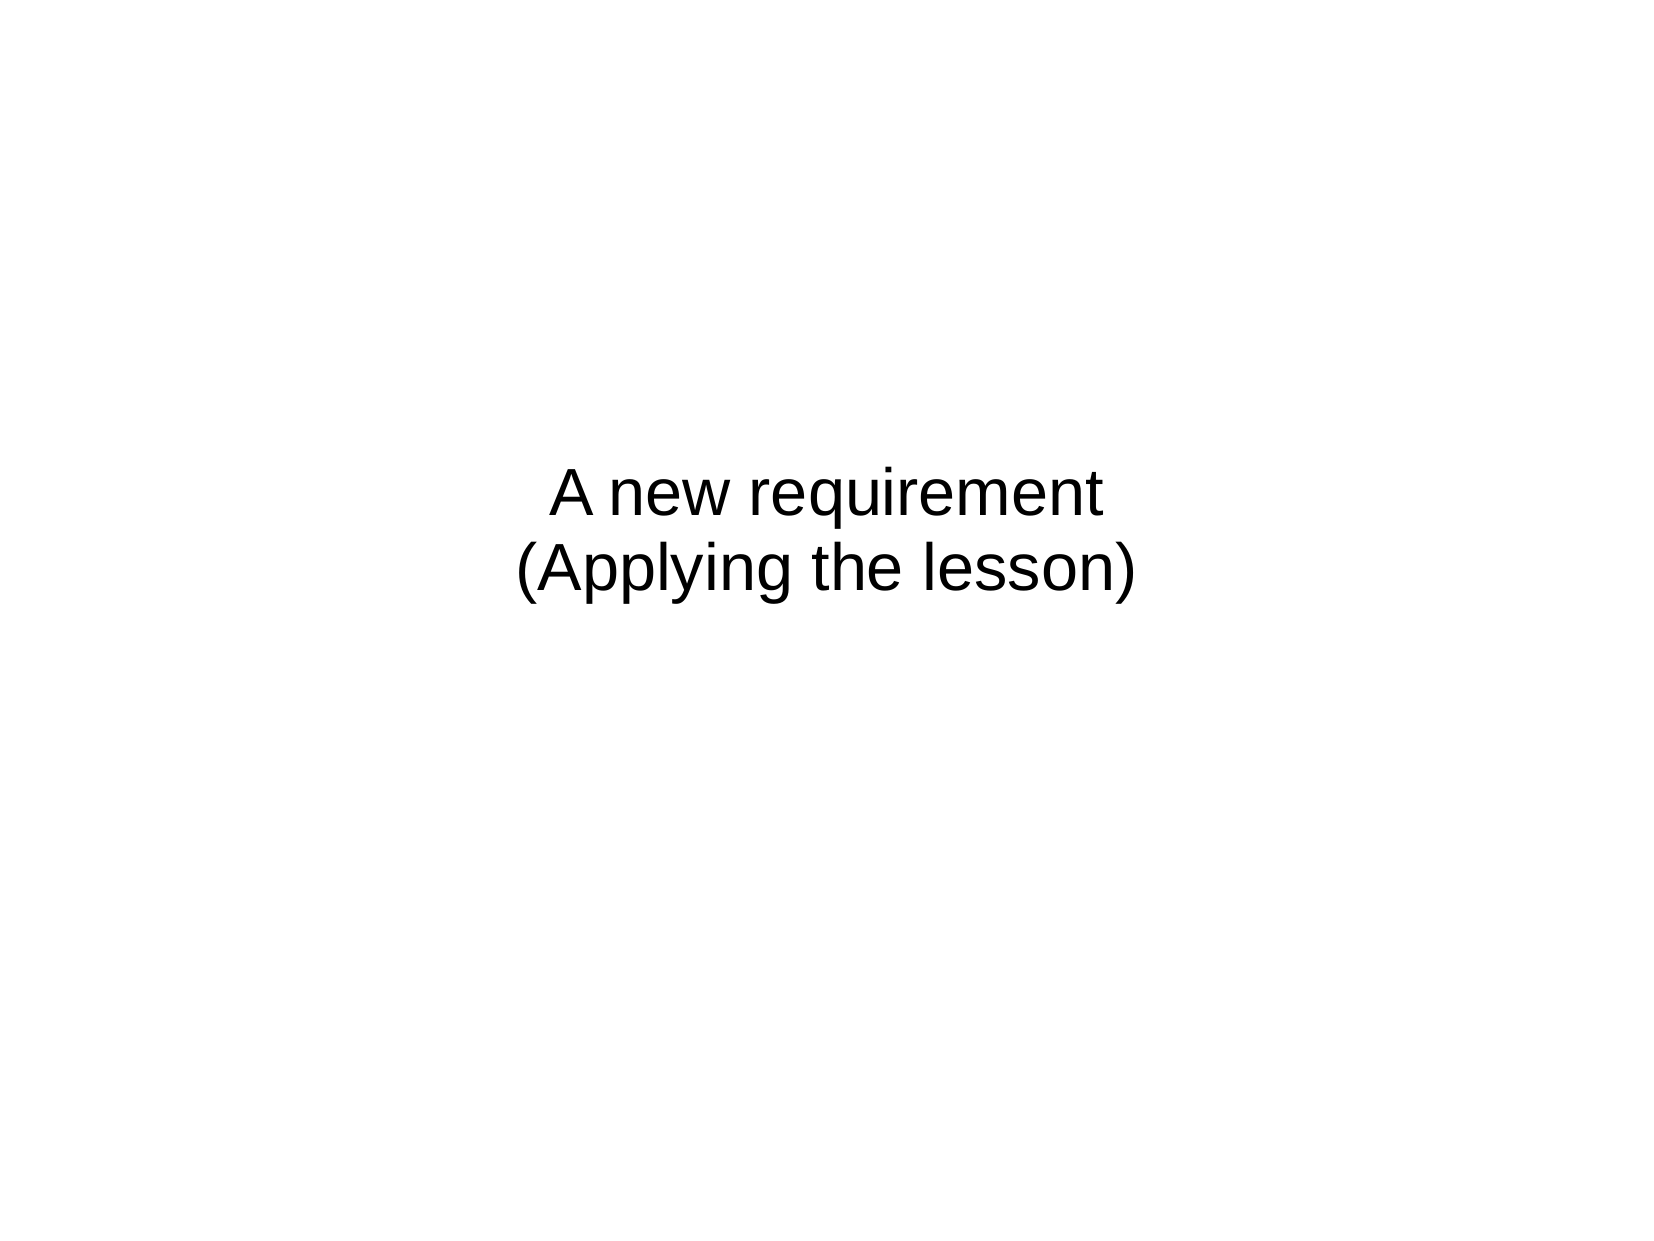

# A new requirement
(Applying the lesson)